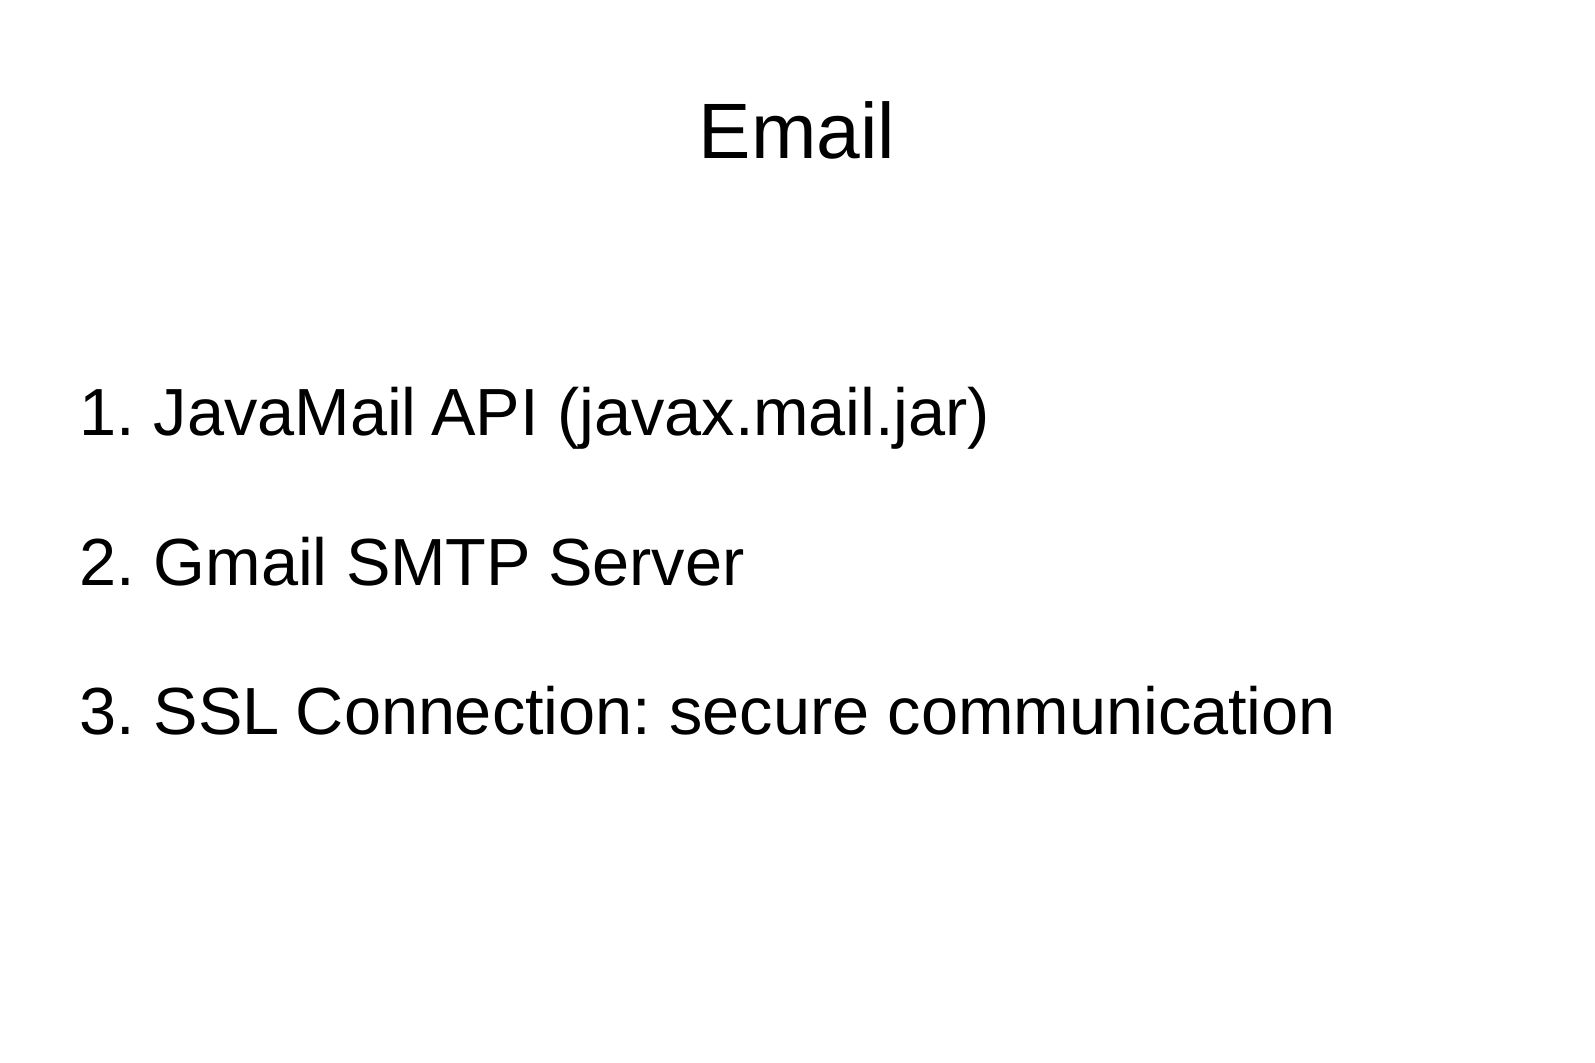

# Email
1. JavaMail API (javax.mail.jar)
2. Gmail SMTP Server
3. SSL Connection: secure communication